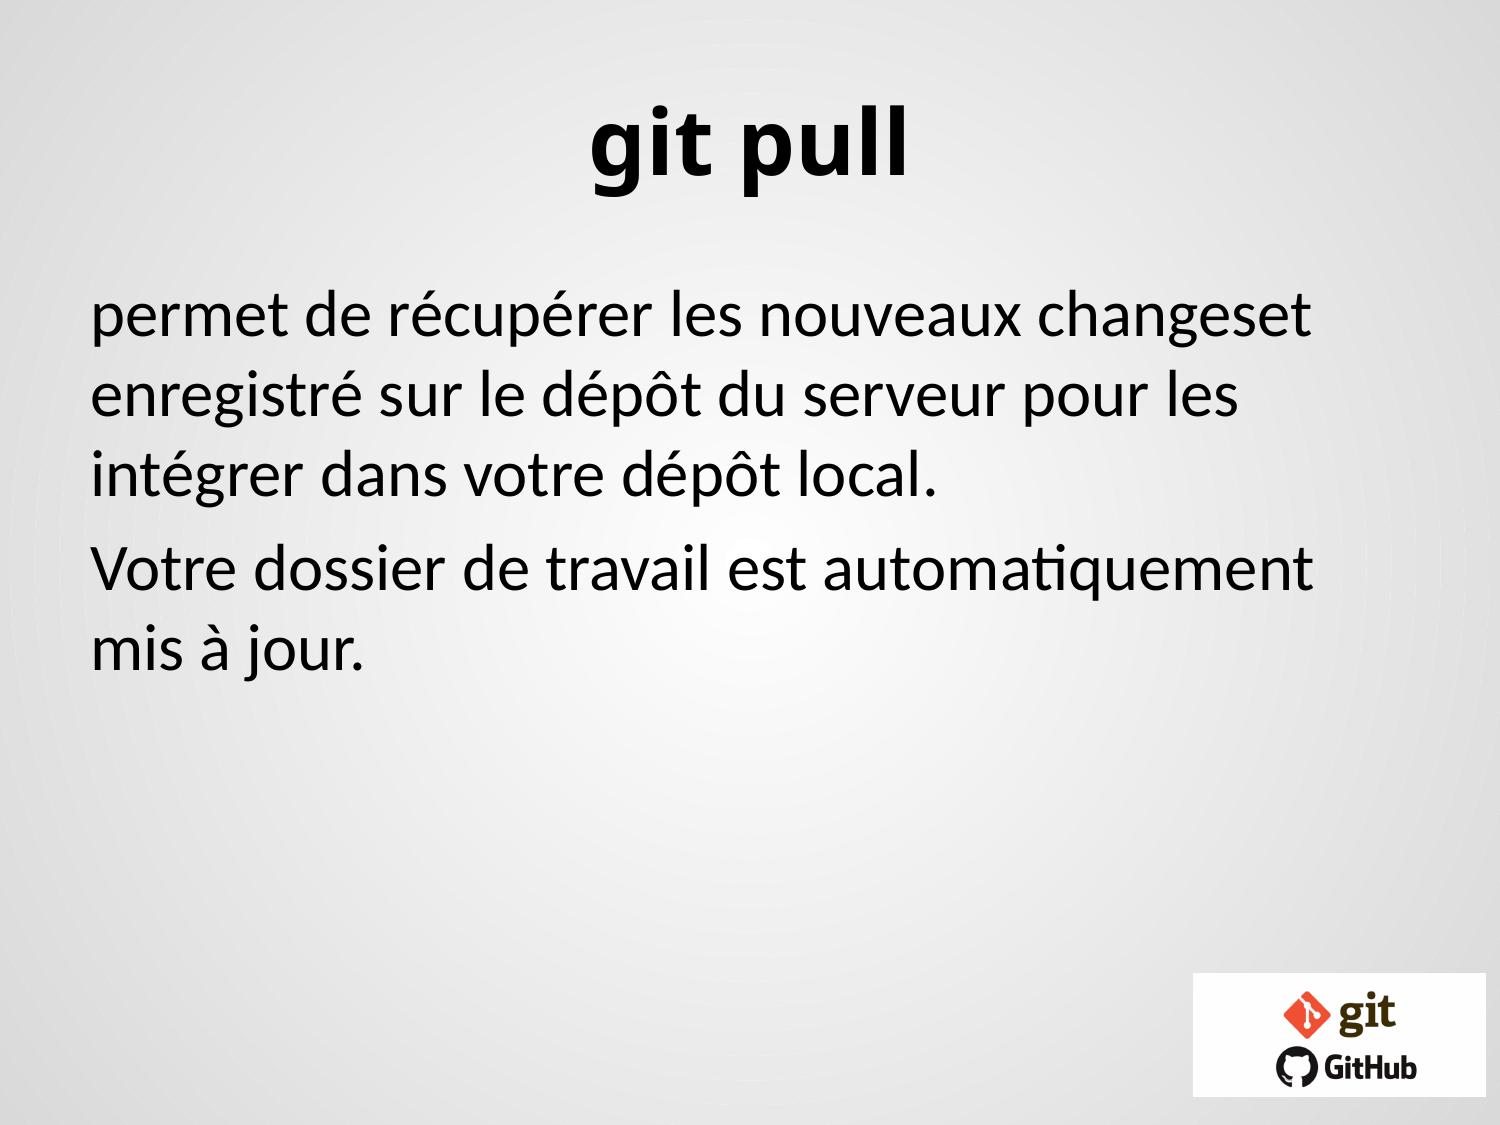

# git pull
permet de récupérer les nouveaux changeset enregistré sur le dépôt du serveur pour les intégrer dans votre dépôt local.
Votre dossier de travail est automatiquement mis à jour.